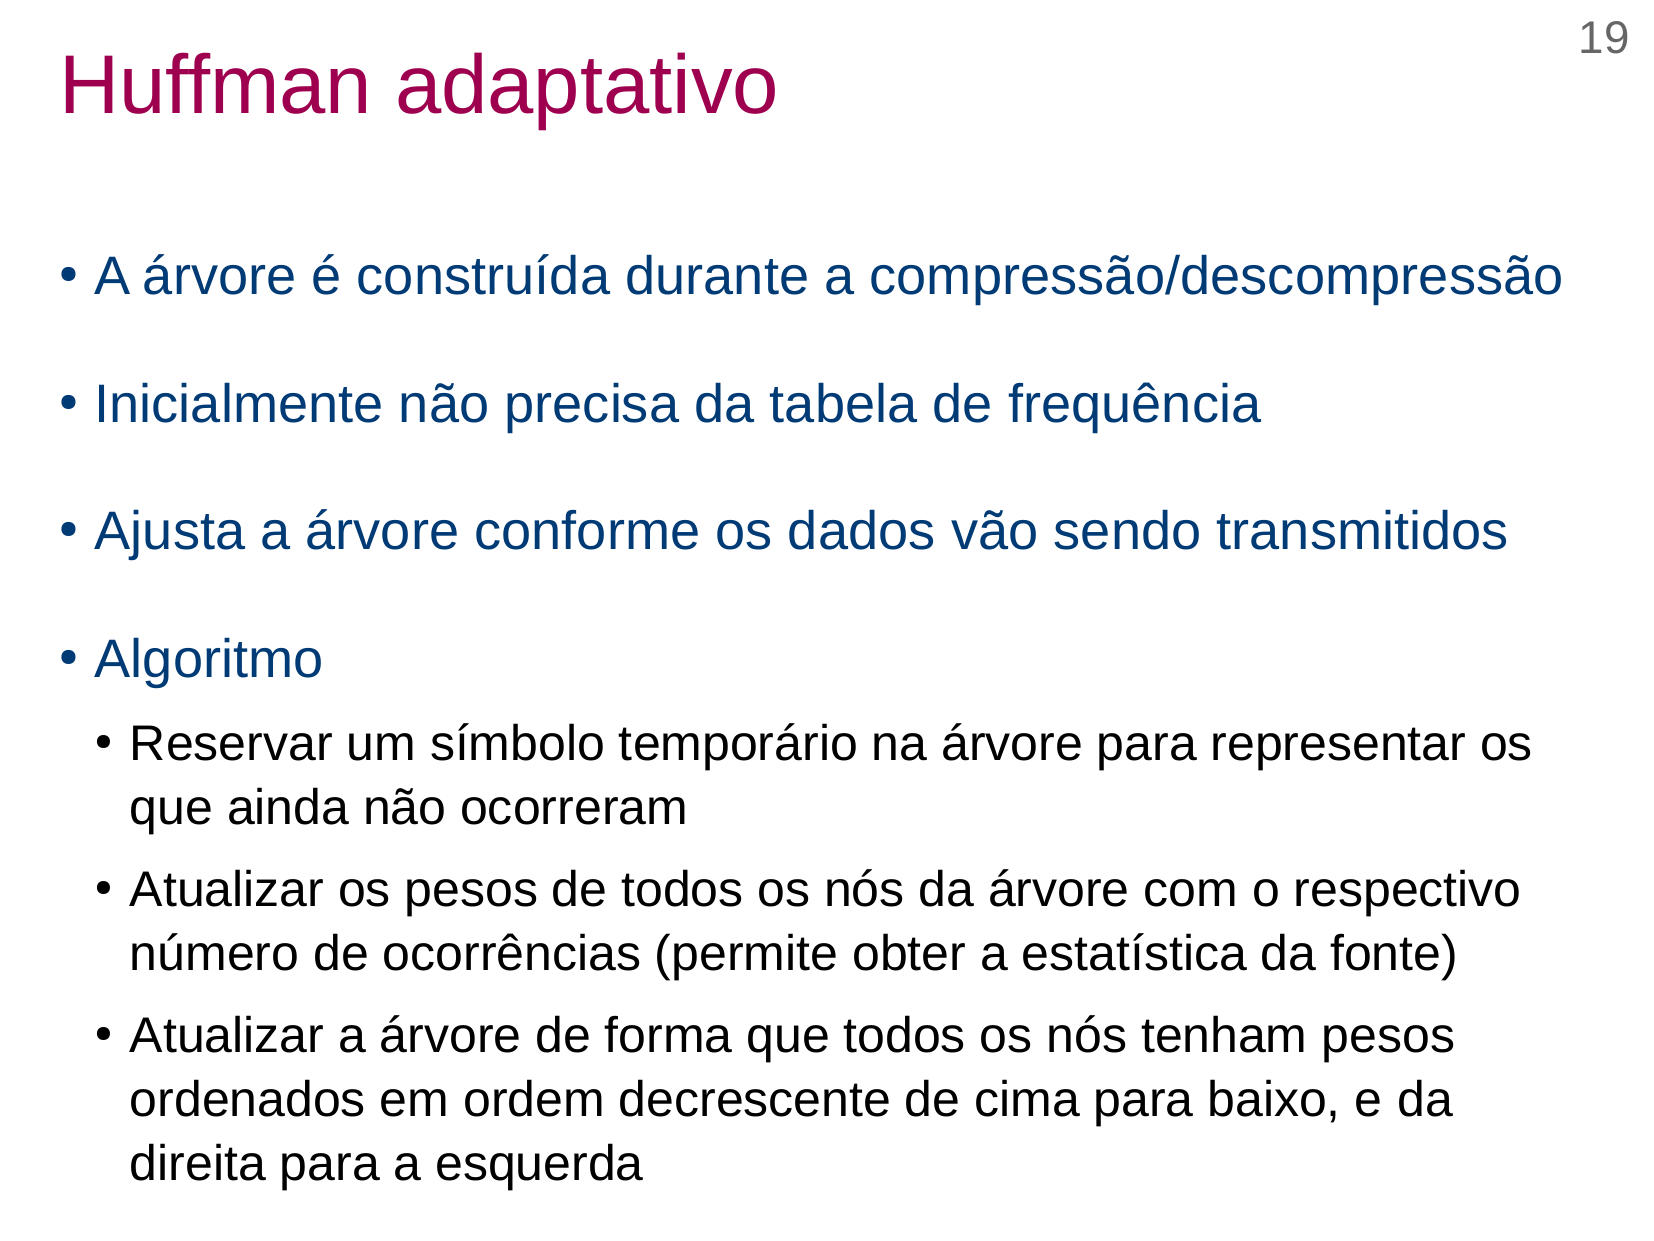

19
# Huffman adaptativo
A árvore é construída durante a compressão/descompressão
Inicialmente não precisa da tabela de frequência
Ajusta a árvore conforme os dados vão sendo transmitidos
Algoritmo
Reservar um símbolo temporário na árvore para representar os que ainda não ocorreram
Atualizar os pesos de todos os nós da árvore com o respectivo número de ocorrências (permite obter a estatística da fonte)
Atualizar a árvore de forma que todos os nós tenham pesos ordenados em ordem decrescente de cima para baixo, e da direita para a esquerda